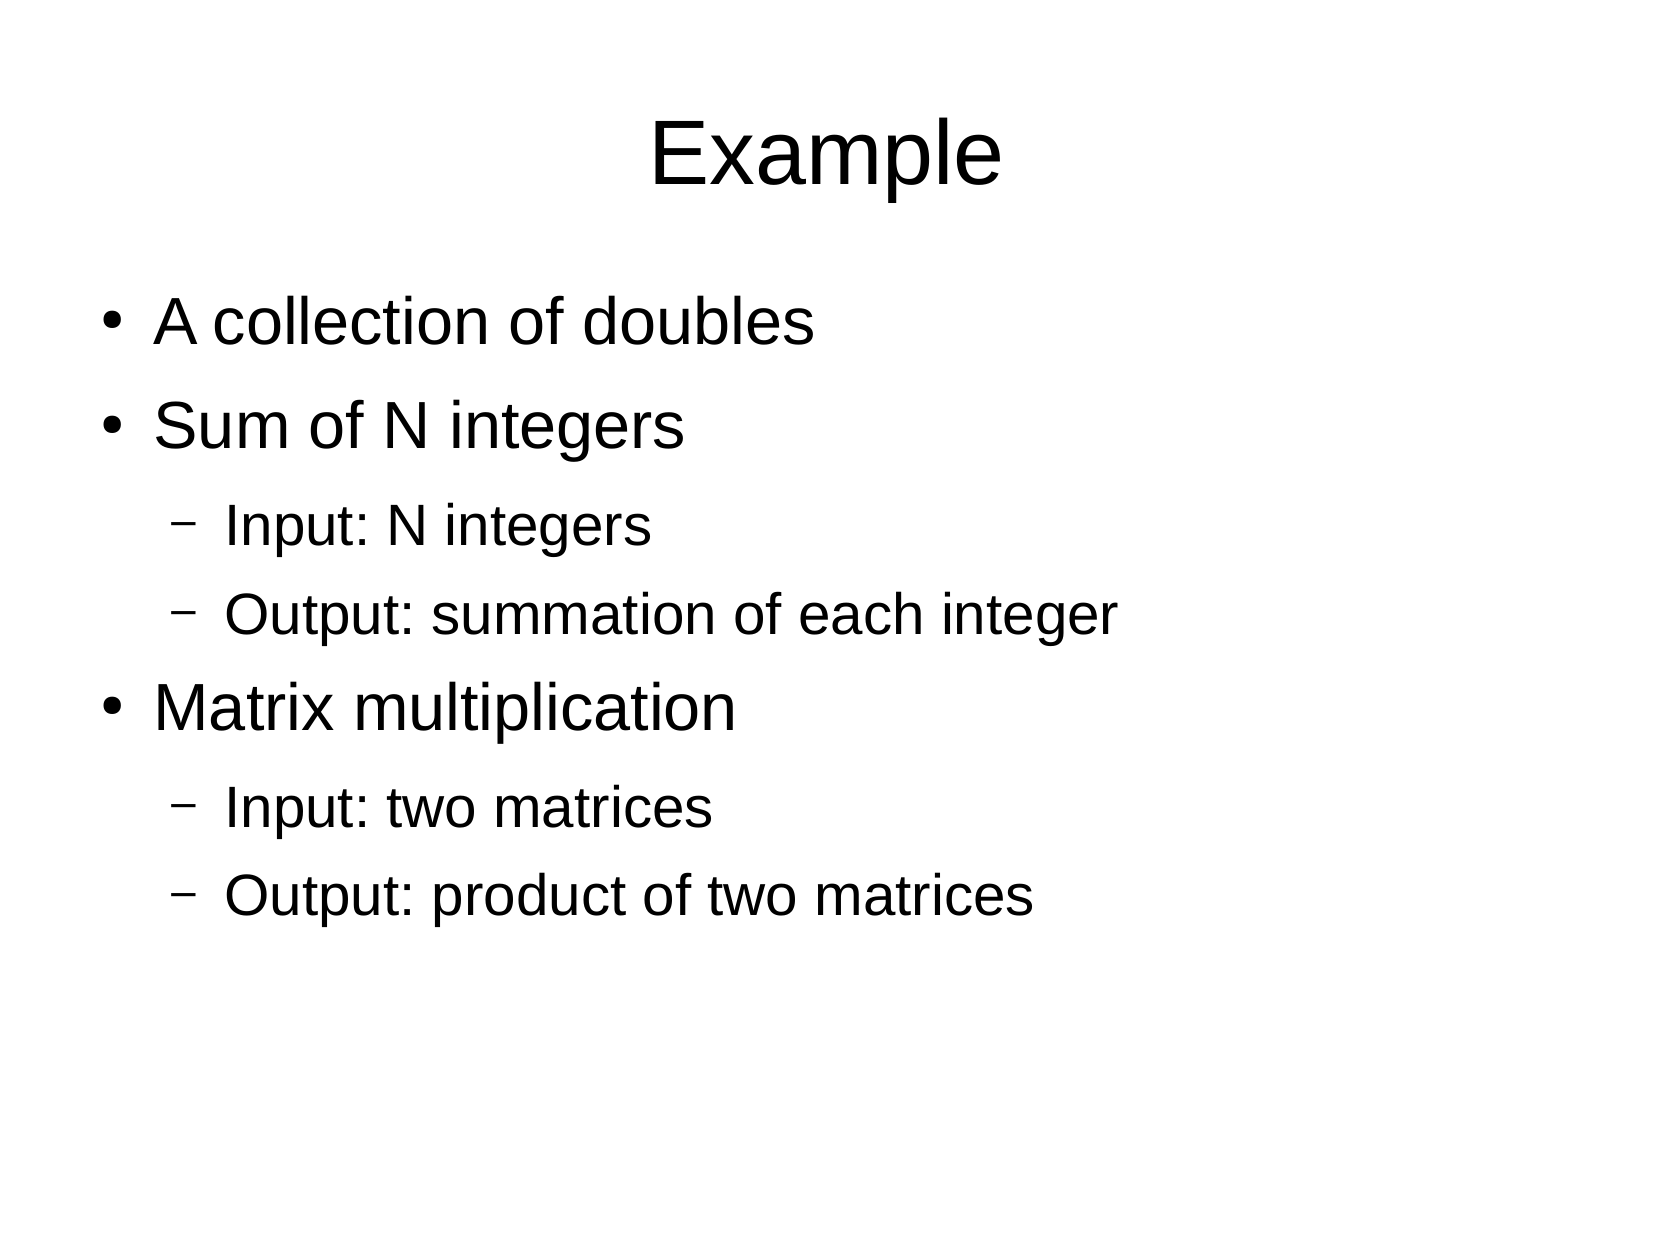

# Example
A collection of doubles
Sum of N integers
Input: N integers
Output: summation of each integer
Matrix multiplication
Input: two matrices
Output: product of two matrices